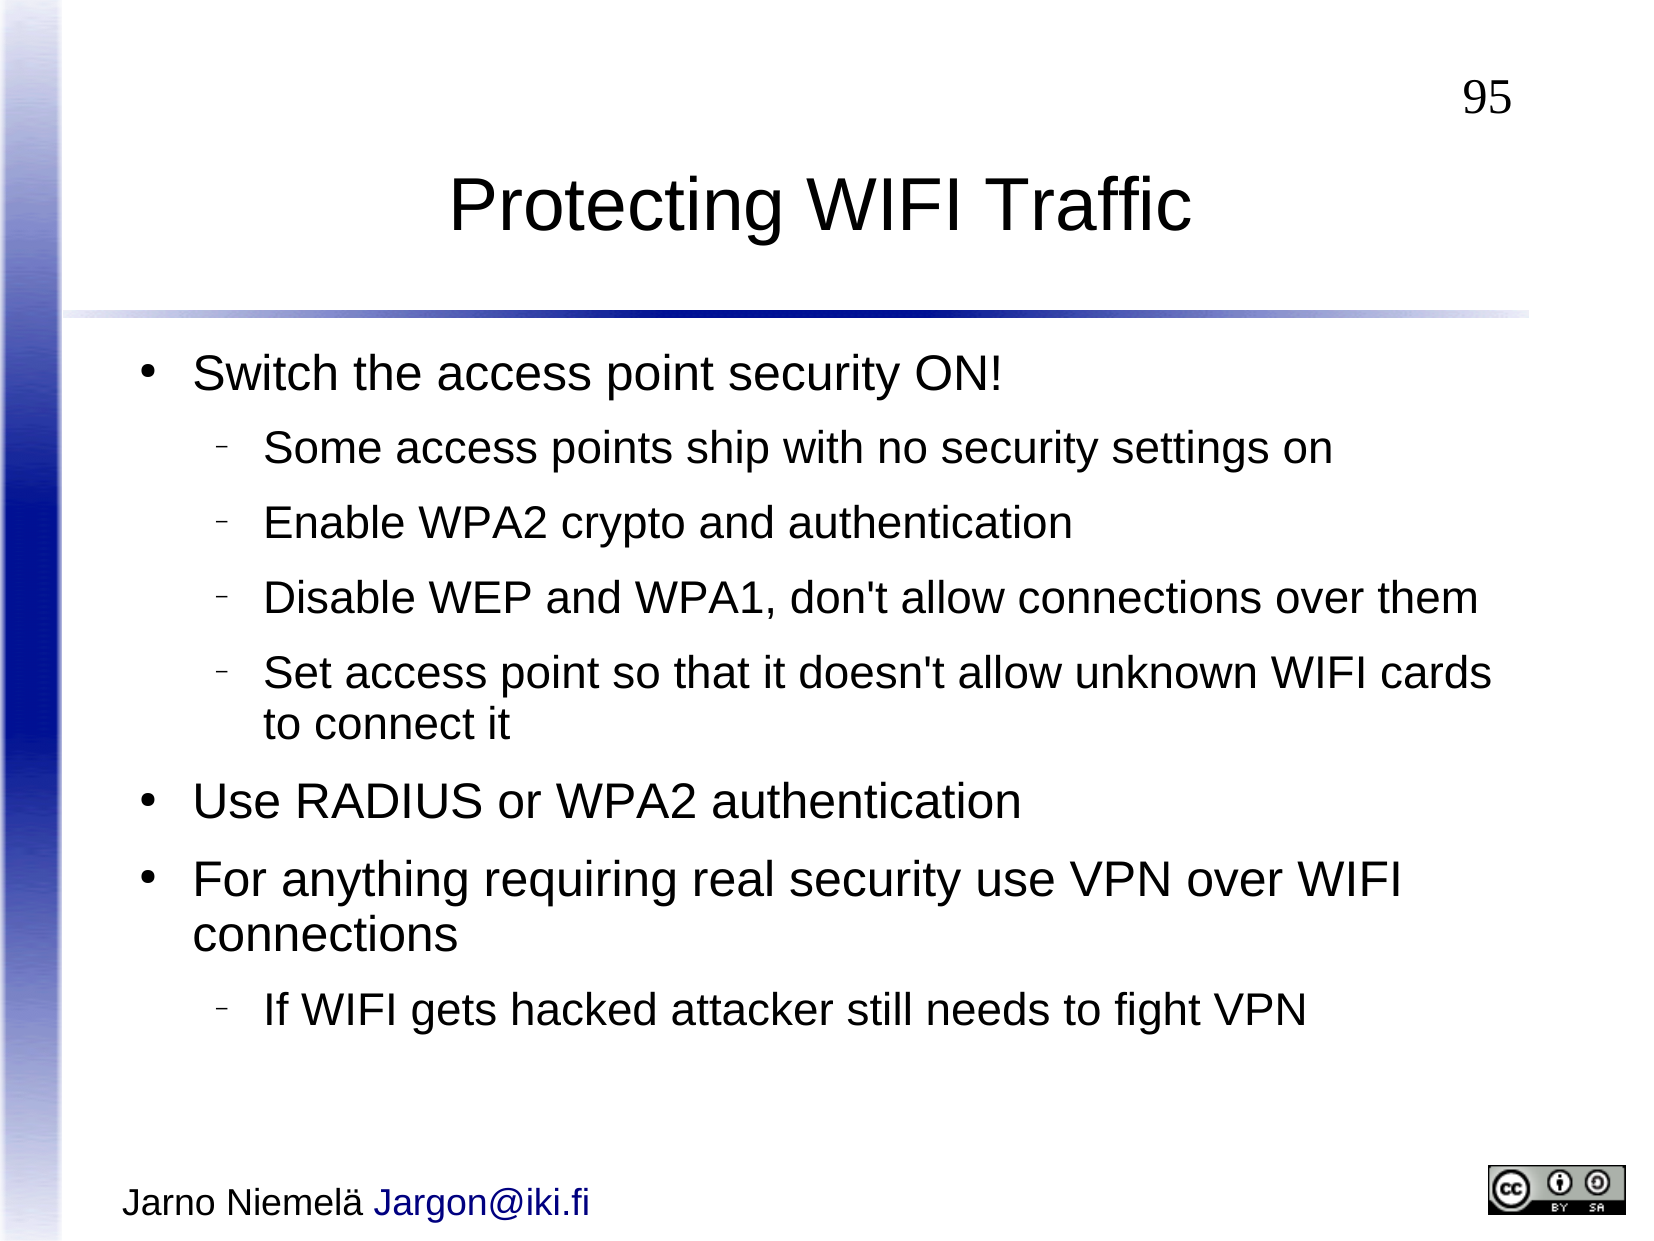

# Protecting WIFI Traffic
Switch the access point security ON!
Some access points ship with no security settings on
Enable WPA2 crypto and authentication
Disable WEP and WPA1, don't allow connections over them
Set access point so that it doesn't allow unknown WIFI cards to connect it
Use RADIUS or WPA2 authentication
For anything requiring real security use VPN over WIFI connections
If WIFI gets hacked attacker still needs to fight VPN